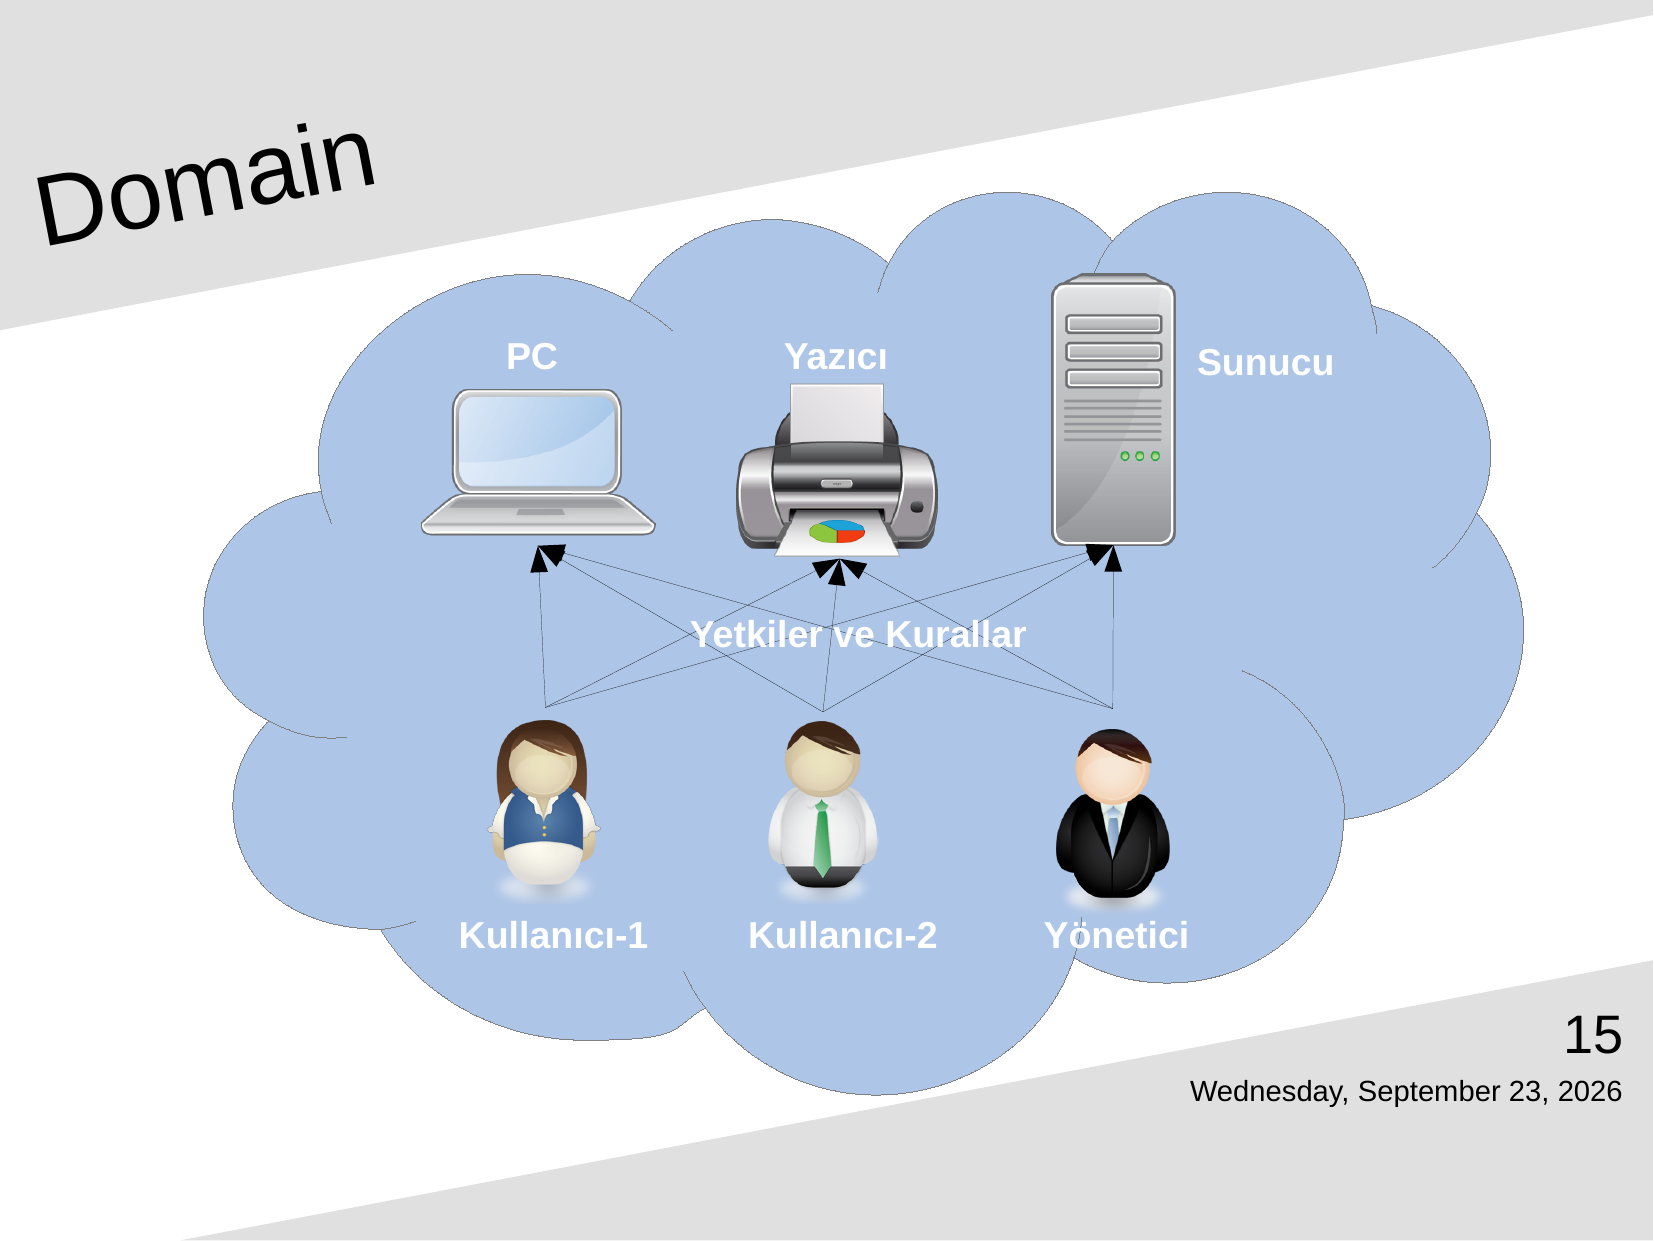

# Domain
PC
Yazıcı
Sunucu
Yetkiler ve Kurallar
Kullanıcı-1
Kullanıcı-2
Yönetici
15